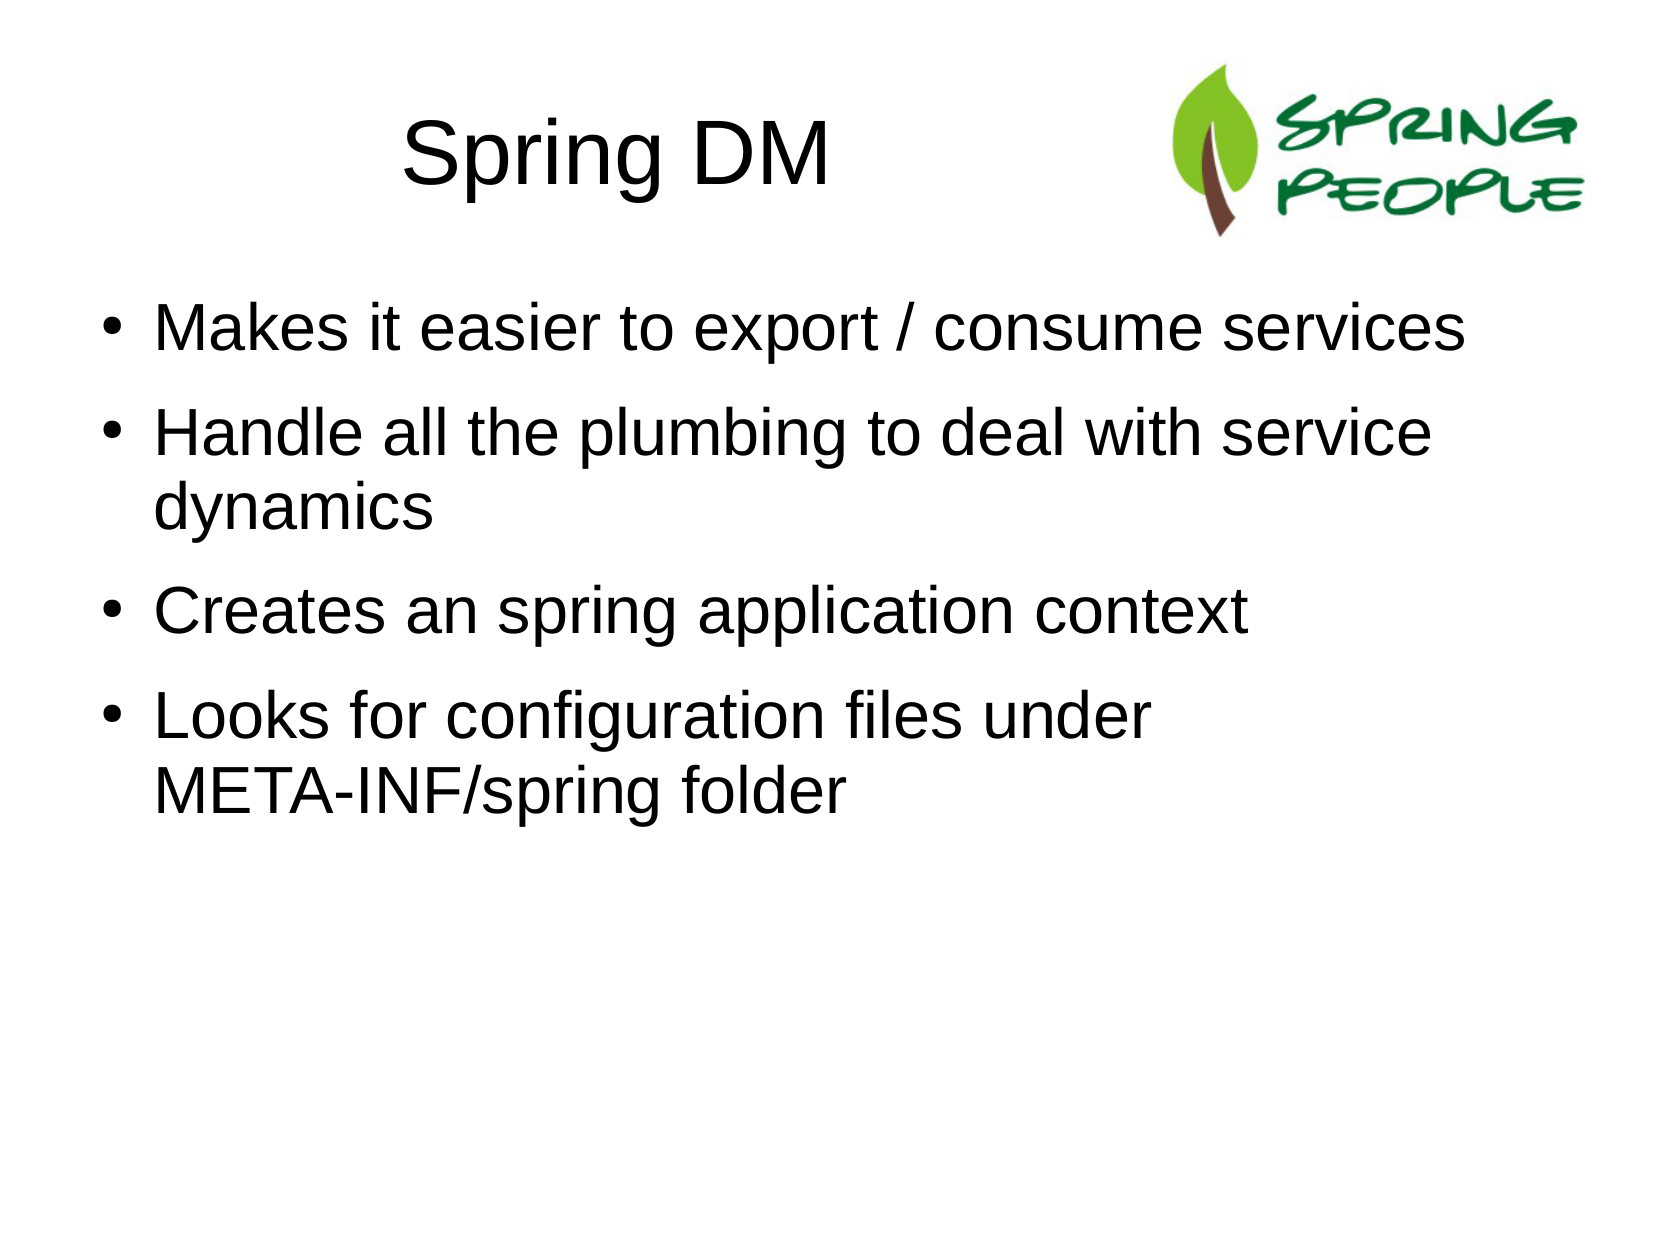

# Spring DM
Makes it easier to export / consume services
Handle all the plumbing to deal with service dynamics
Creates an spring application context
Looks for configuration files under META-INF/spring folder